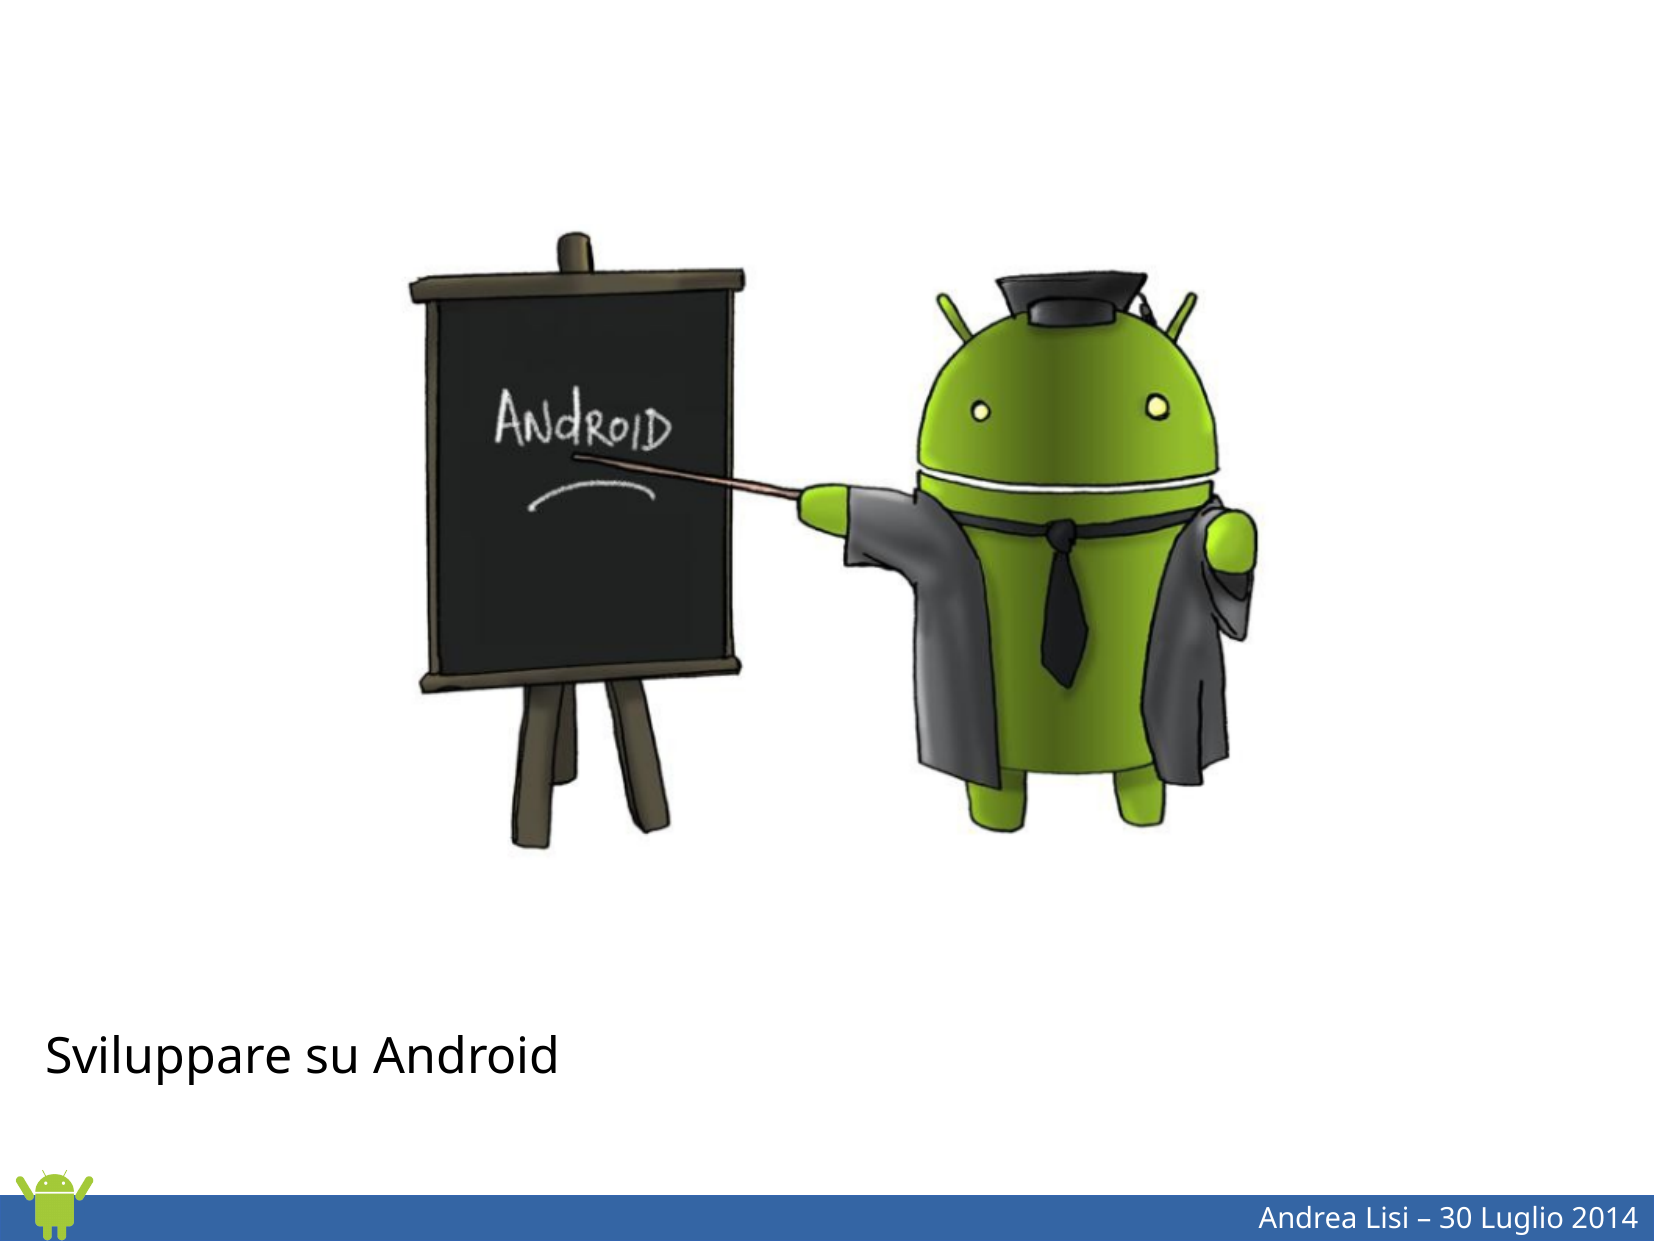

Sviluppare su Android
Andrea Lisi – 30 Luglio 2014